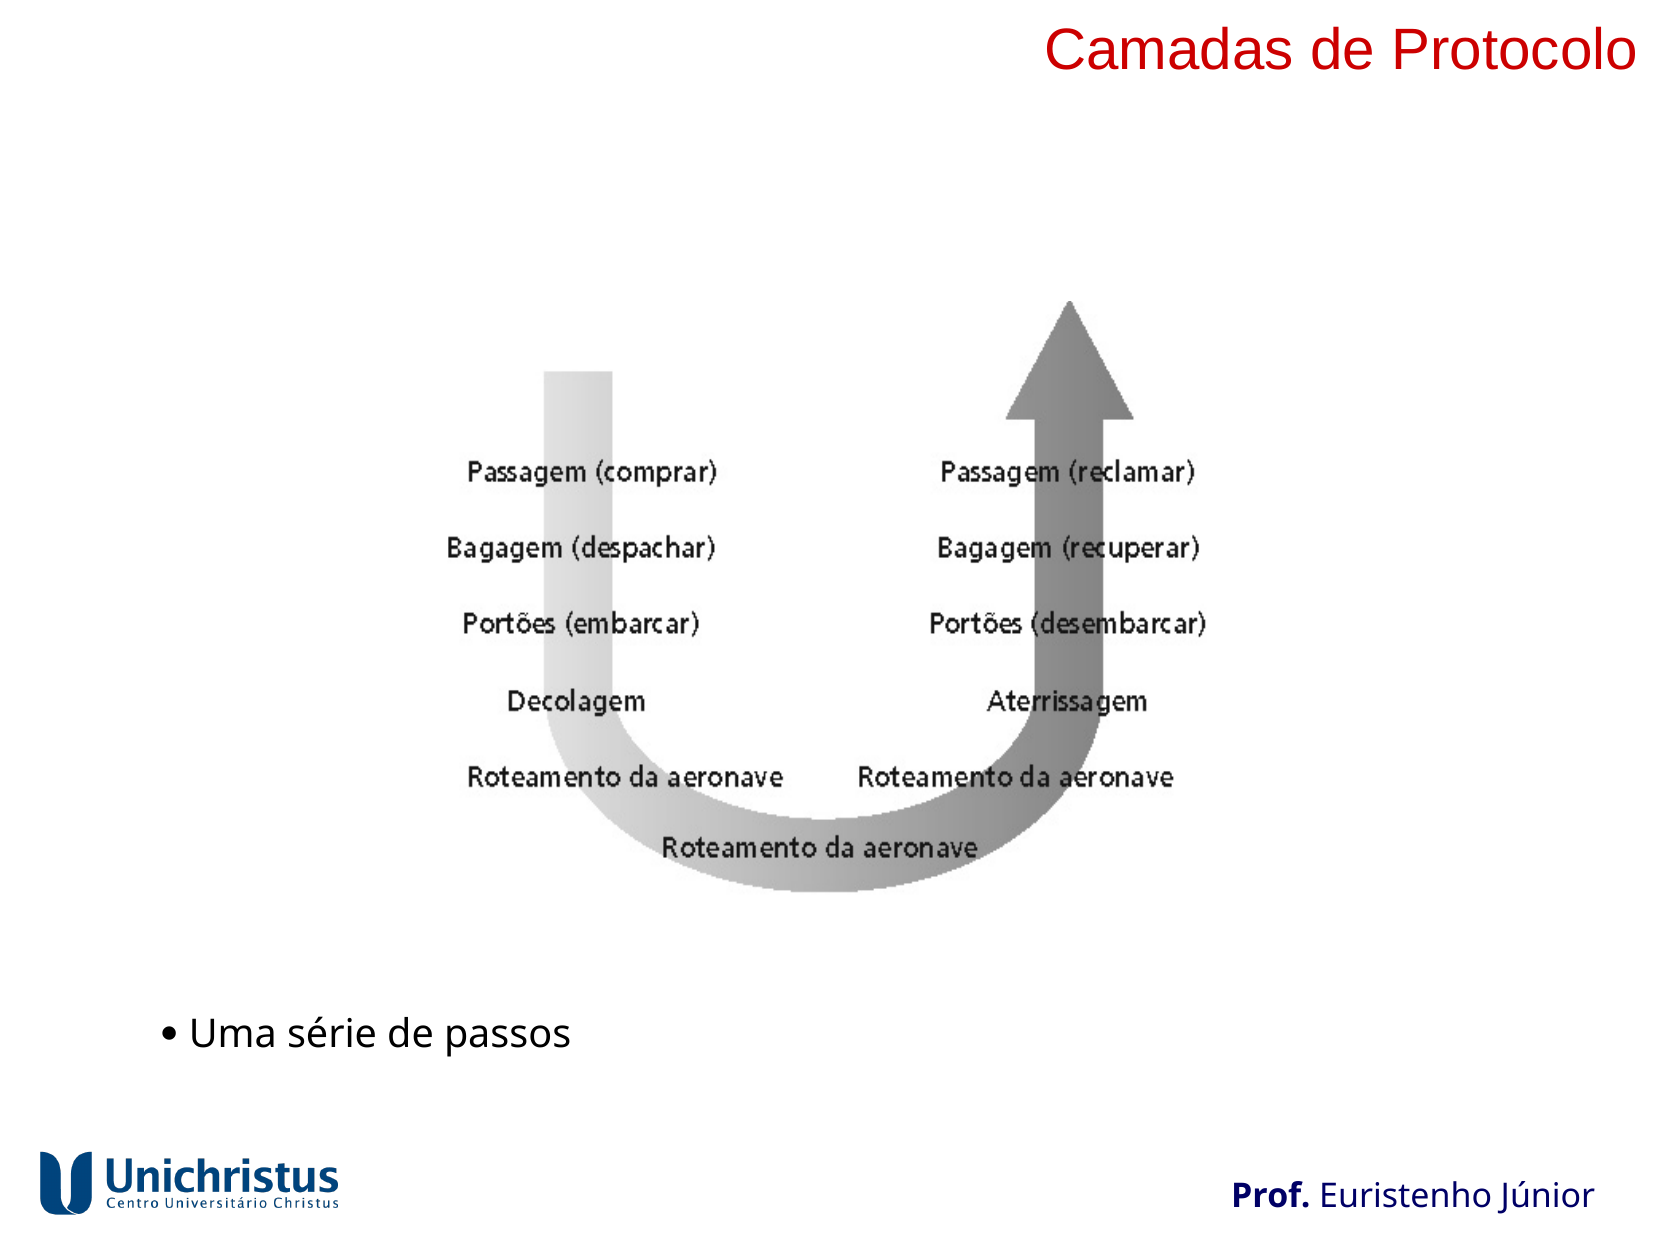

Camadas de Protocolo
#  Uma série de passos
Prof. Euristenho Júnior